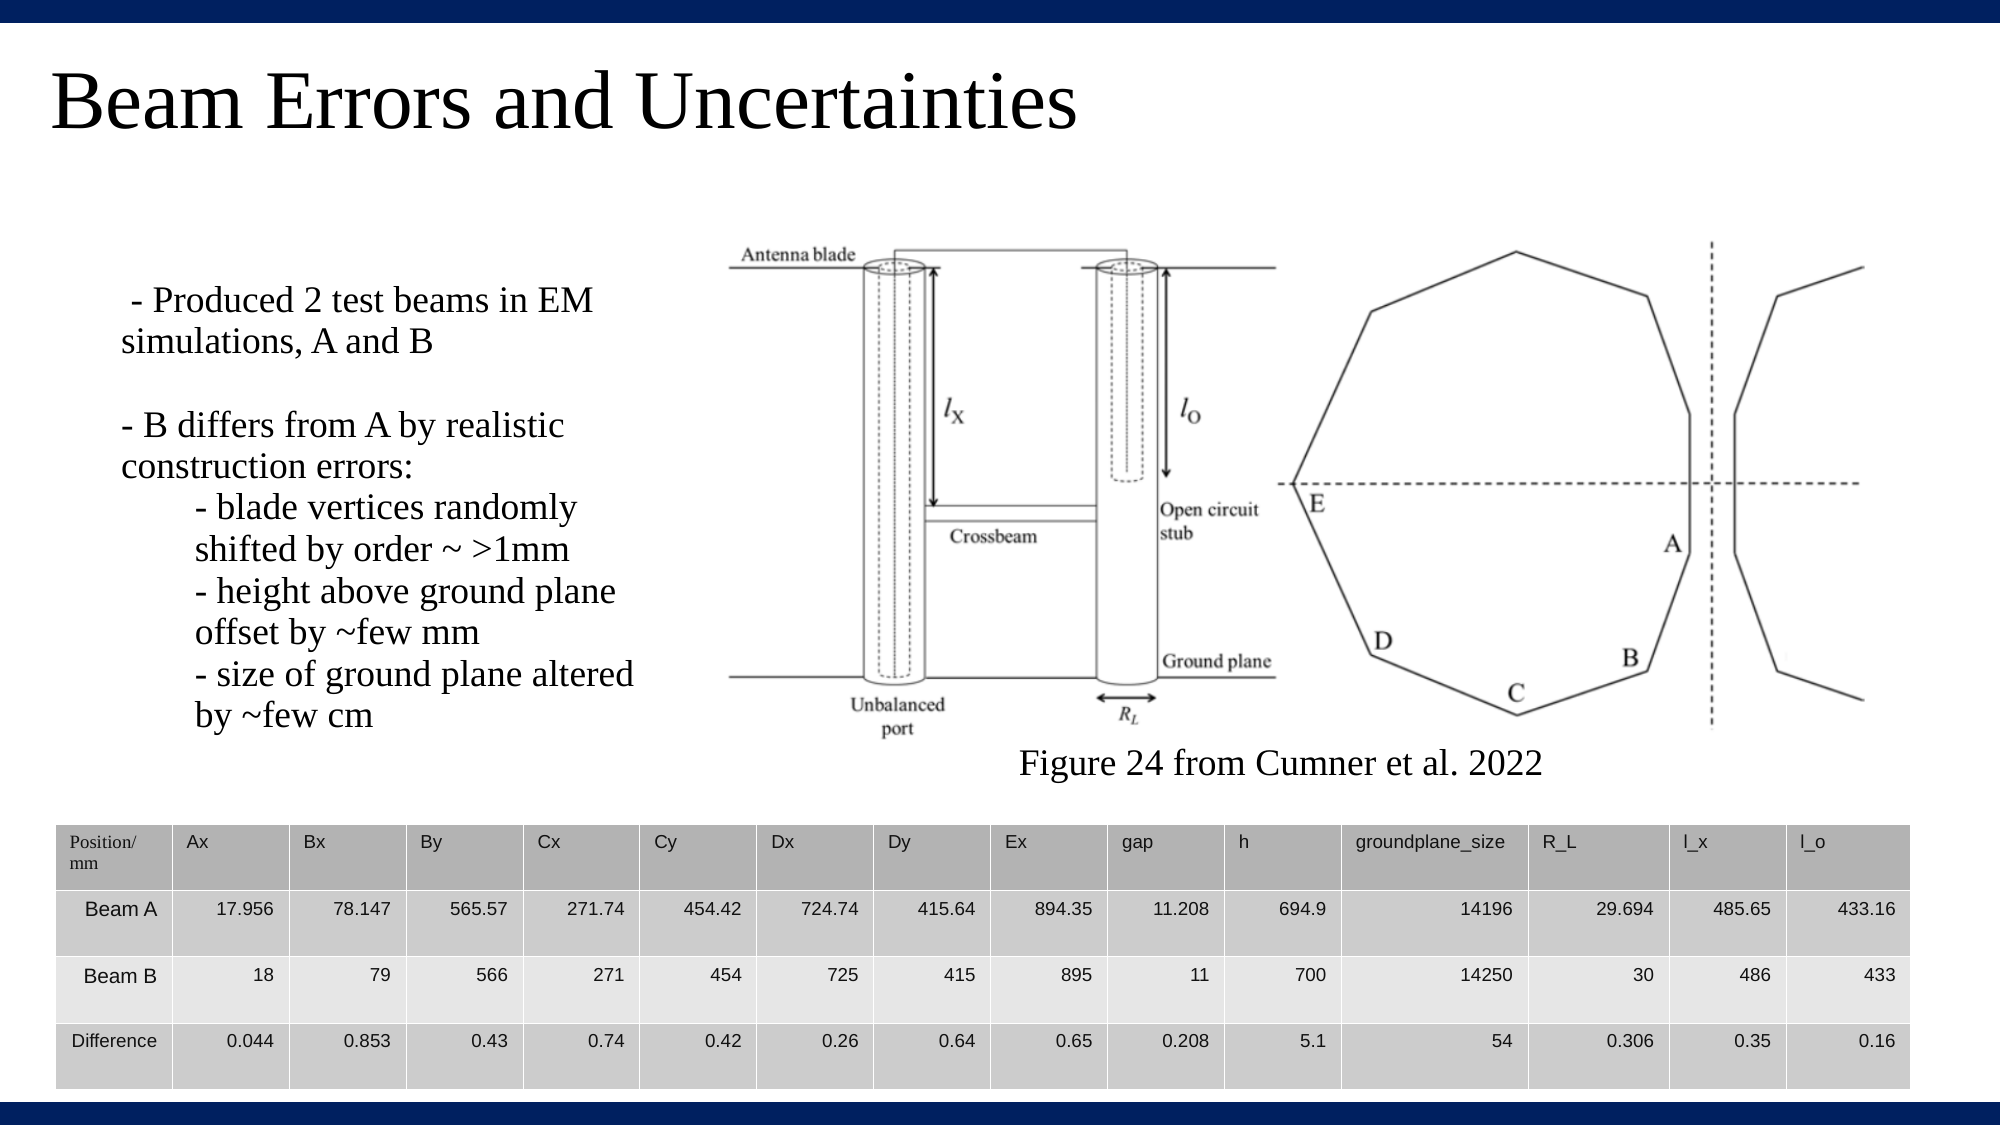

Beam Errors and Uncertainties
 - Produced 2 test beams in EM simulations, A and B
- B differs from A by realistic construction errors:
	- blade vertices randomly 		shifted by order ~ >1mm
	- height above ground plane 		offset by ~few mm
	- size of ground plane altered 	by ~few cm
Figure 24 from Cumner et al. 2022
| Position/mm | Ax | Bx | By | Cx | Cy | Dx | Dy | Ex | gap | h | groundplane\_size | R\_L | l\_x | l\_o |
| --- | --- | --- | --- | --- | --- | --- | --- | --- | --- | --- | --- | --- | --- | --- |
| Beam A | 17.956 | 78.147 | 565.57 | 271.74 | 454.42 | 724.74 | 415.64 | 894.35 | 11.208 | 694.9 | 14196 | 29.694 | 485.65 | 433.16 |
| Beam B | 18 | 79 | 566 | 271 | 454 | 725 | 415 | 895 | 11 | 700 | 14250 | 30 | 486 | 433 |
| Difference | 0.044 | 0.853 | 0.43 | 0.74 | 0.42 | 0.26 | 0.64 | 0.65 | 0.208 | 5.1 | 54 | 0.306 | 0.35 | 0.16 |